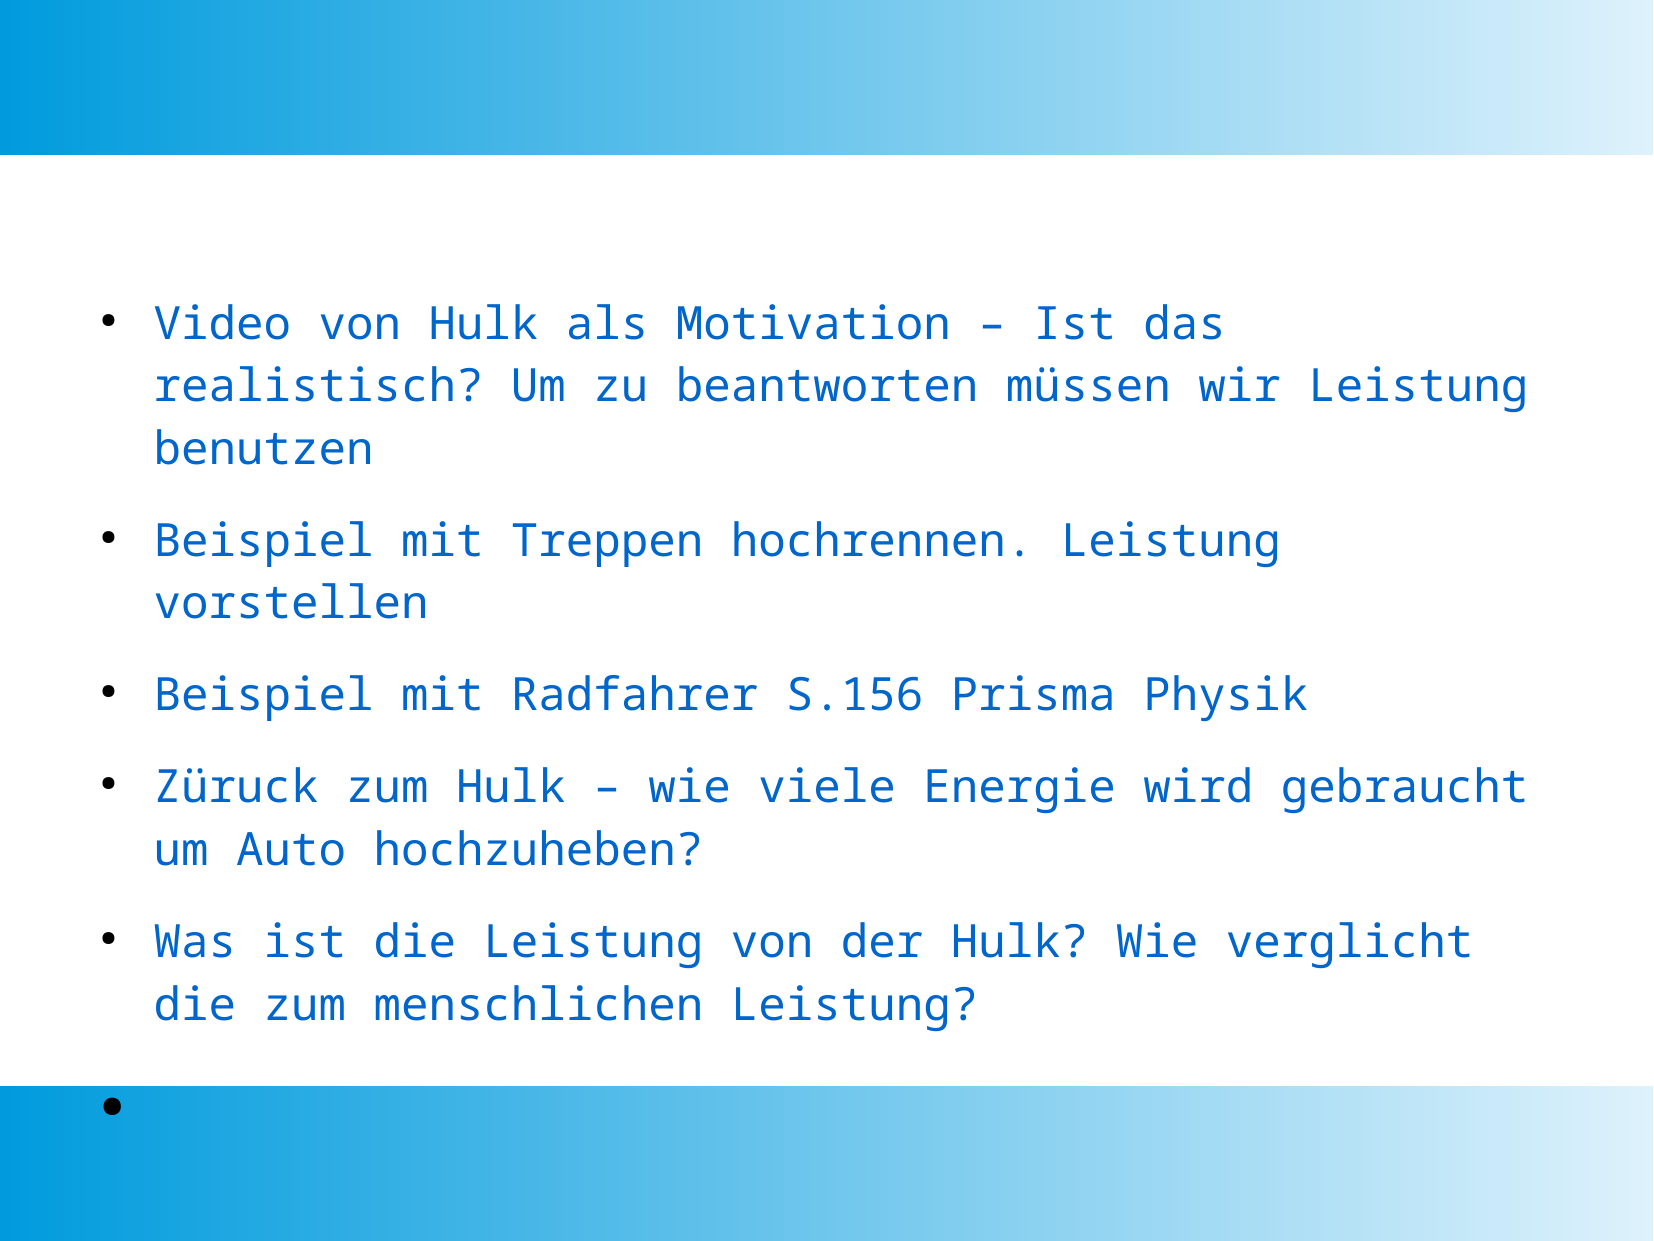

#
Video von Hulk als Motivation – Ist das realistisch? Um zu beantworten müssen wir Leistung benutzen
Beispiel mit Treppen hochrennen. Leistung vorstellen
Beispiel mit Radfahrer S.156 Prisma Physik
Züruck zum Hulk – wie viele Energie wird gebraucht um Auto hochzuheben?
Was ist die Leistung von der Hulk? Wie verglicht die zum menschlichen Leistung?